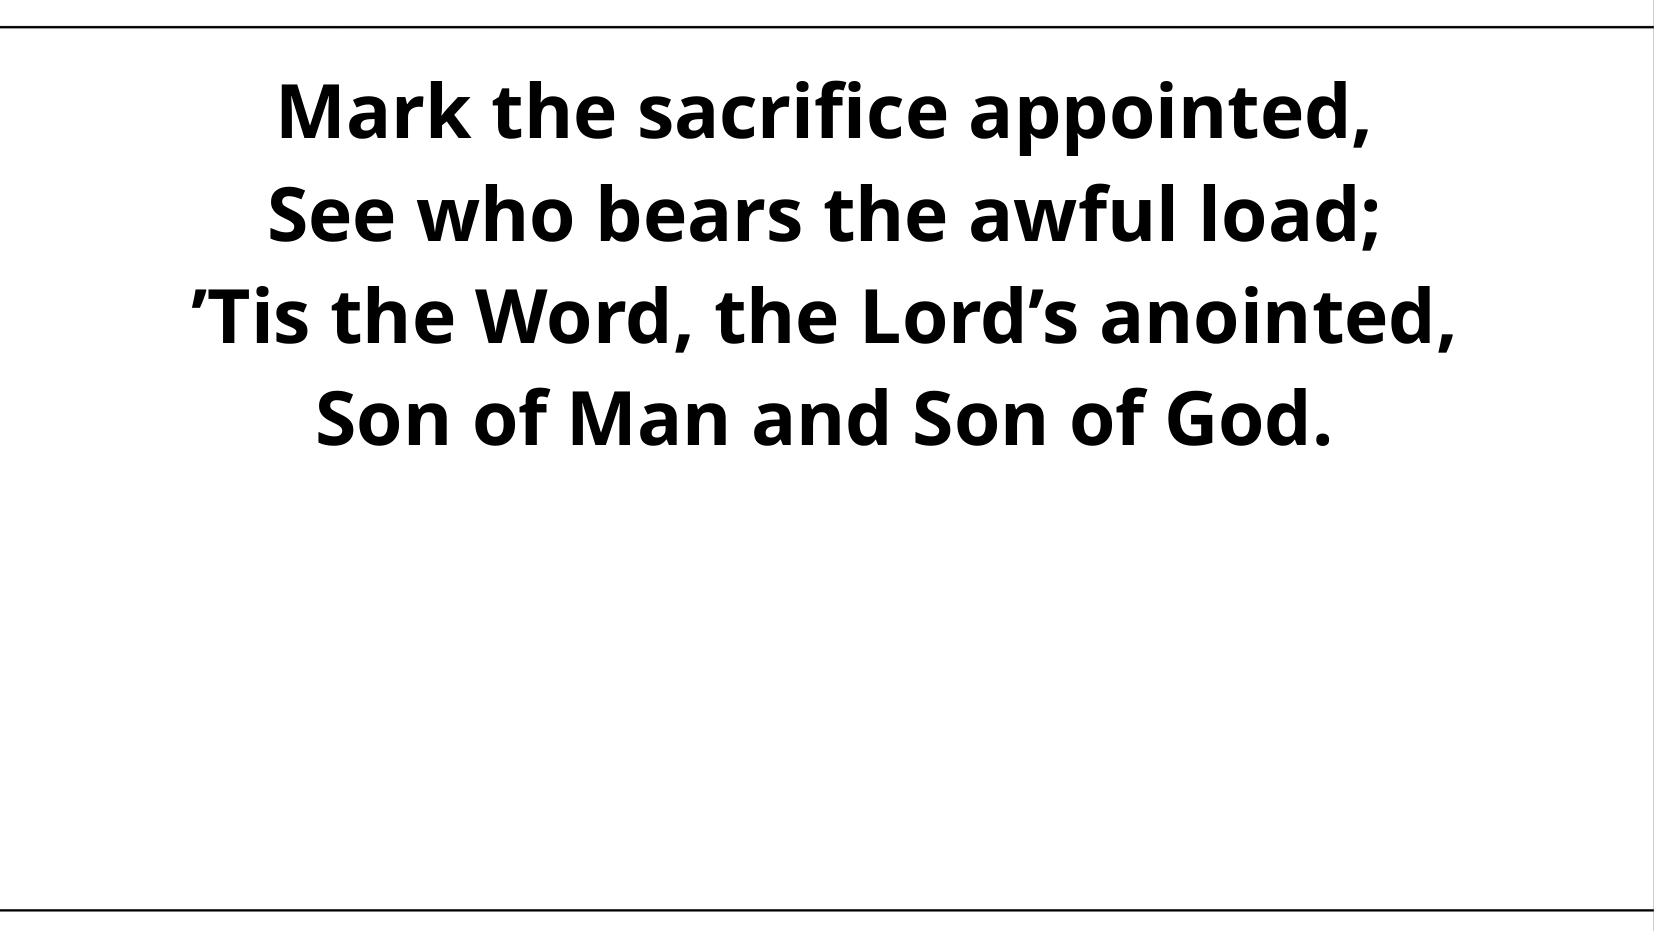

Mark the sacrifice appointed,
See who bears the awful load;
’Tis the Word, the Lord’s anointed,
Son of Man and Son of God.